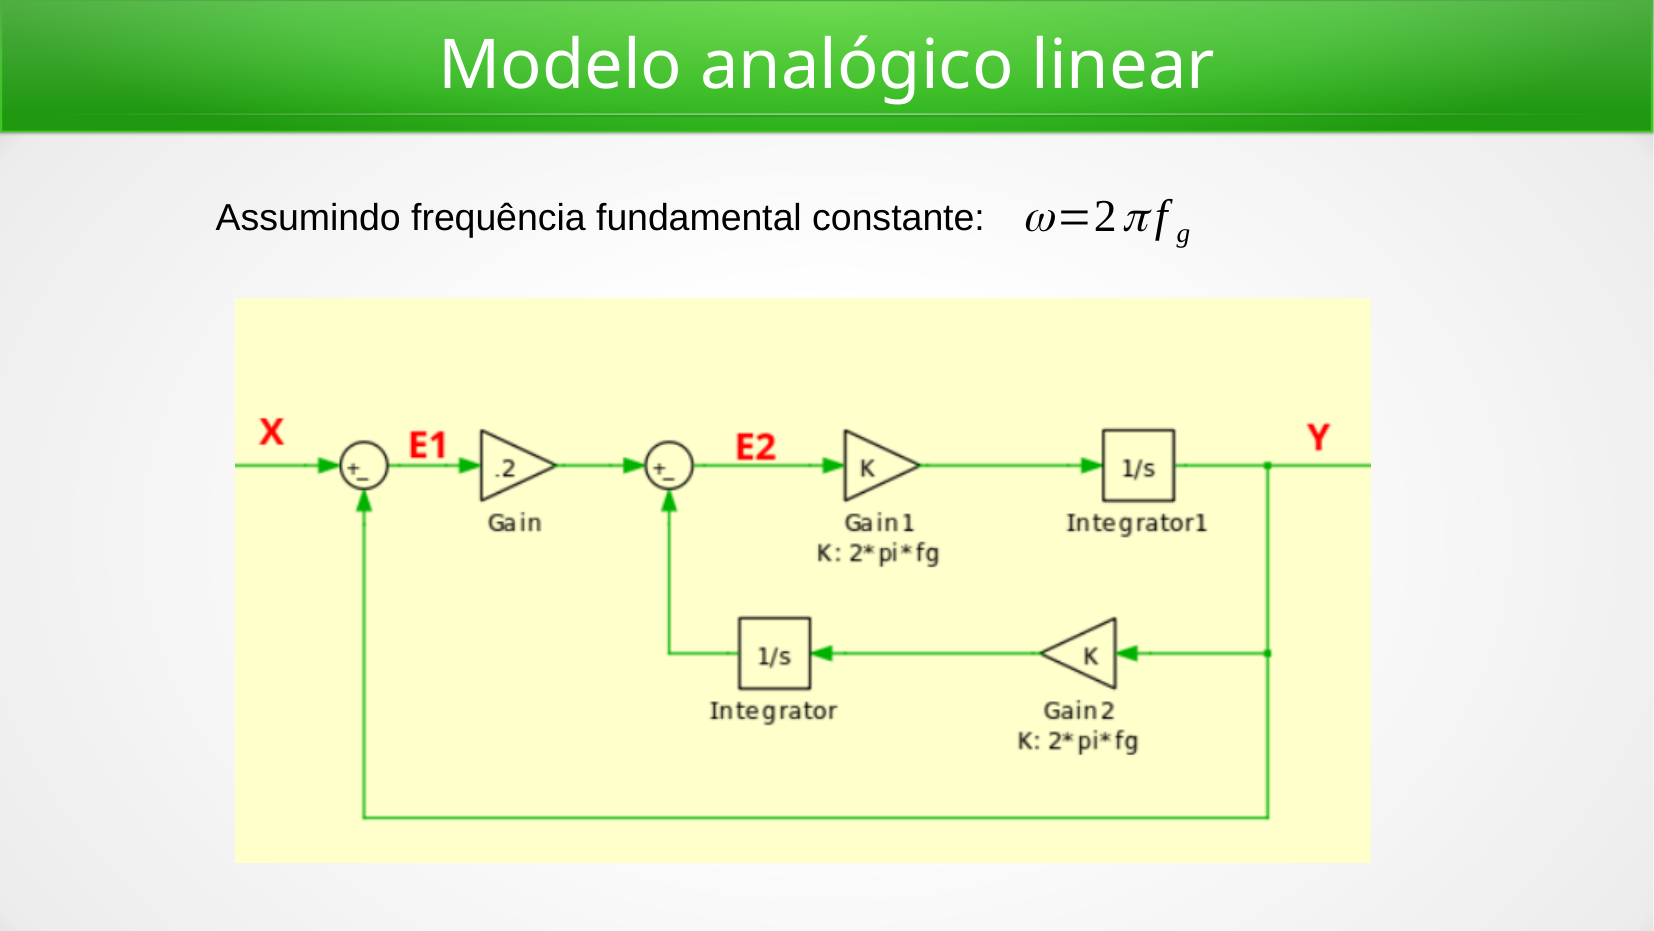

# Modelo analógico linear
Assumindo frequência fundamental constante: